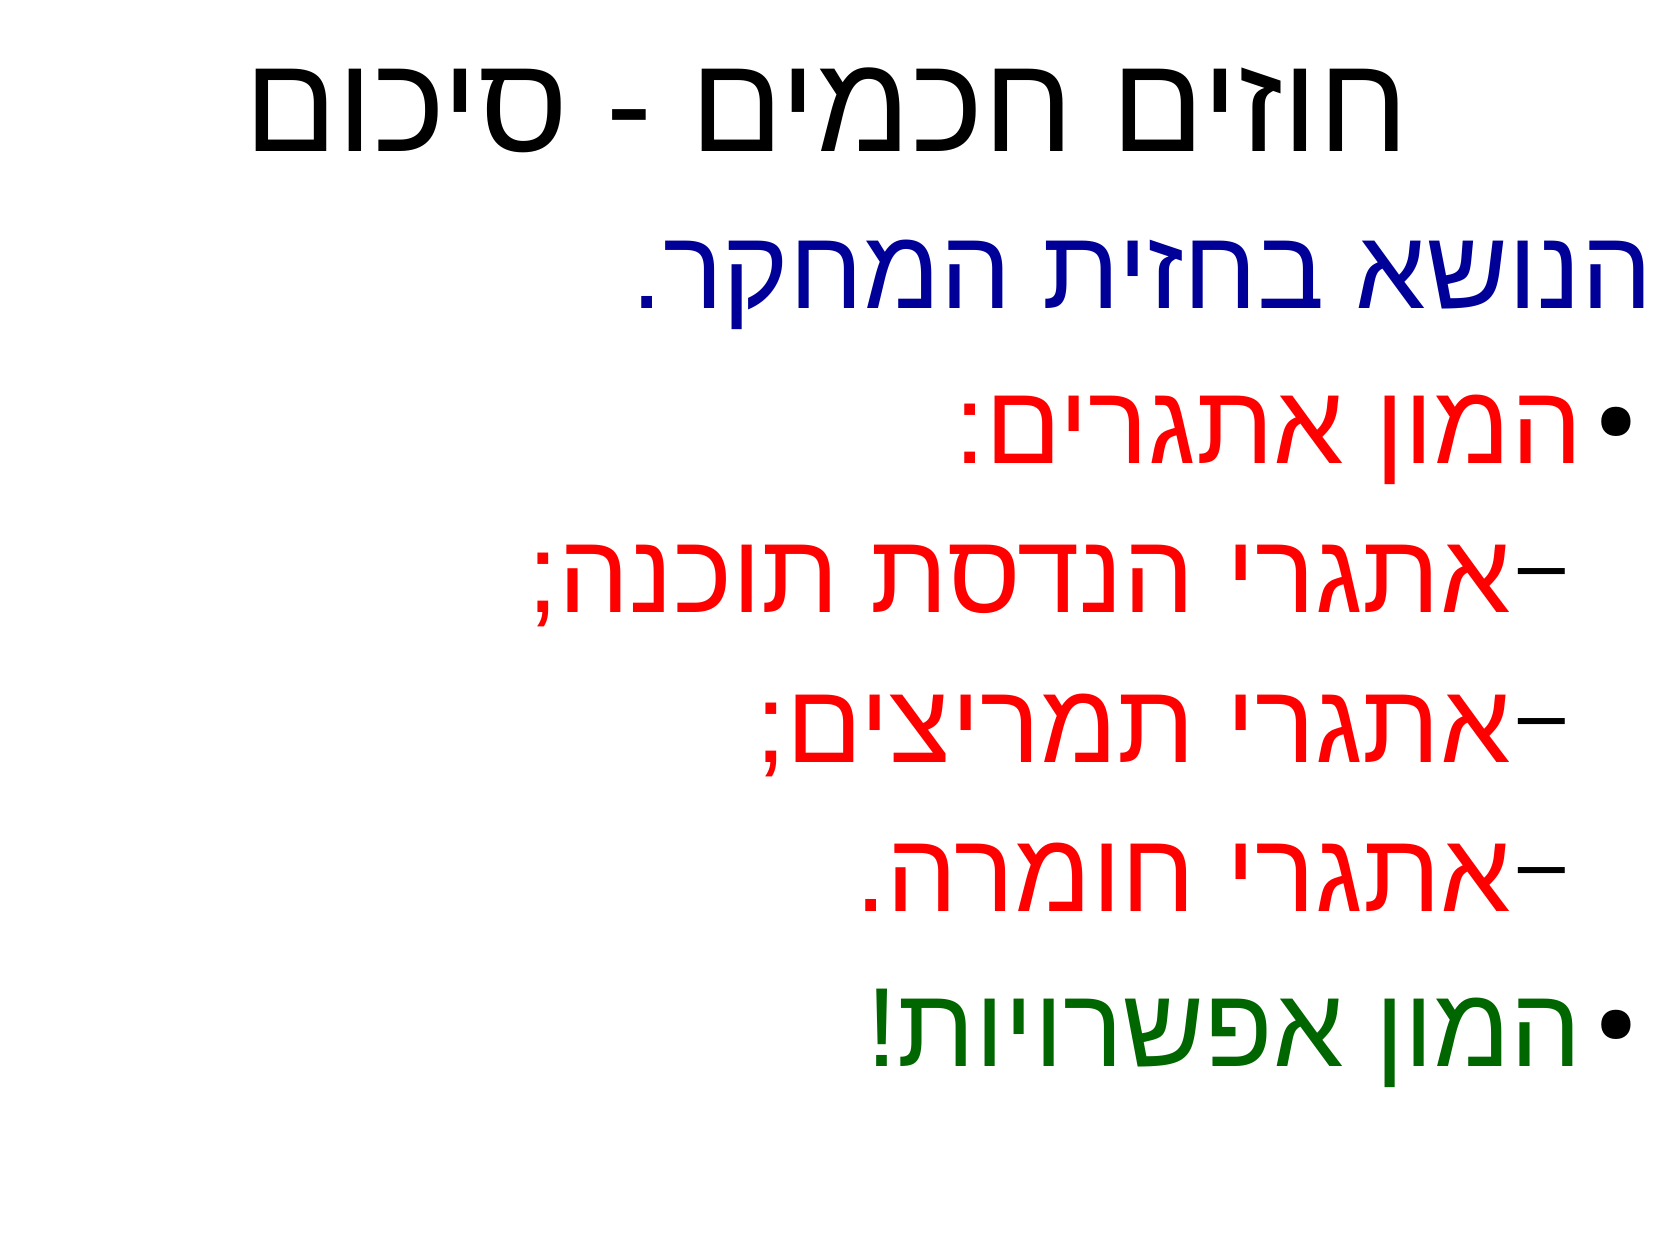

# חוזים חכמים - סיכום
הנושא בחזית המחקר.
המון אתגרים:
אתגרי הנדסת תוכנה;
אתגרי תמריצים;
אתגרי חומרה.
המון אפשרויות!